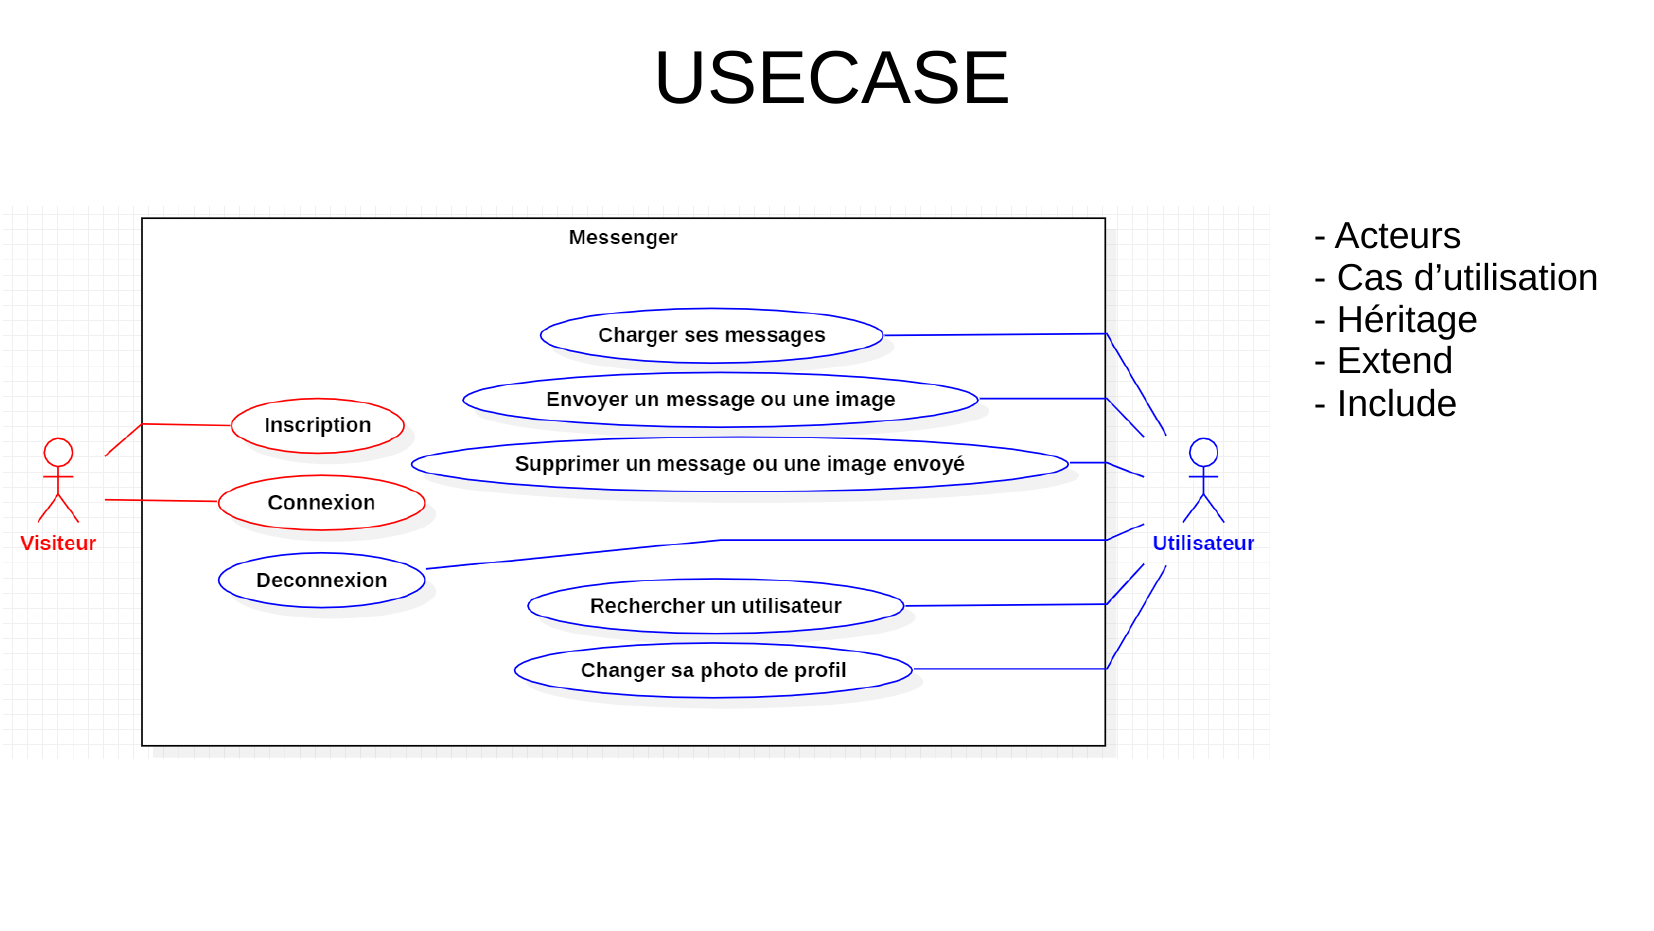

# USECASE
- Acteurs
- Cas d’utilisation
- Héritage
- Extend
- Include